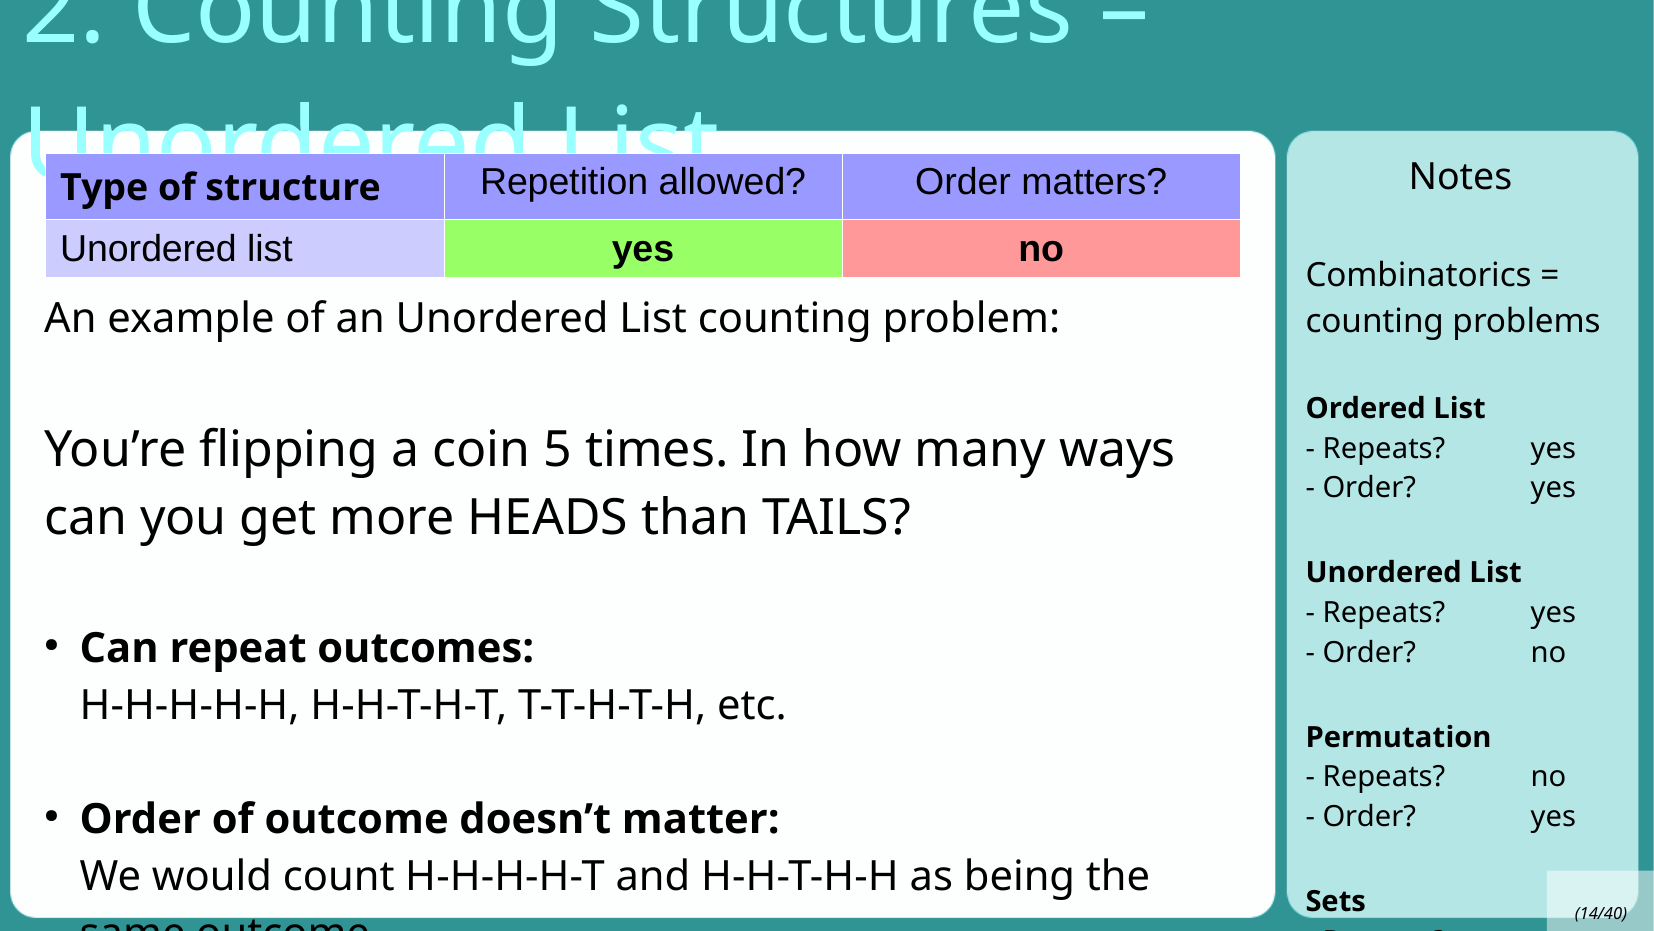

# 2. Counting Structures – Unordered List
Notes
Combinatorics = counting problems
Ordered List
- Repeats?		yes
- Order?		yes
Unordered List
- Repeats?		yes
- Order?		no
Permutation
- Repeats?		no
- Order?		yes
Sets
- Repeats?		no
- Order?		no
| Type of structure | Repetition allowed? | Order matters? |
| --- | --- | --- |
| Unordered list | yes | no |
An example of an Unordered List counting problem:
You’re flipping a coin 5 times. In how many ways can you get more HEADS than TAILS?
Can repeat outcomes:
H-H-H-H-H, H-H-T-H-T, T-T-H-T-H, etc.
Order of outcome doesn’t matter:
We would count H-H-H-H-T and H-H-T-H-H as being the same outcome.